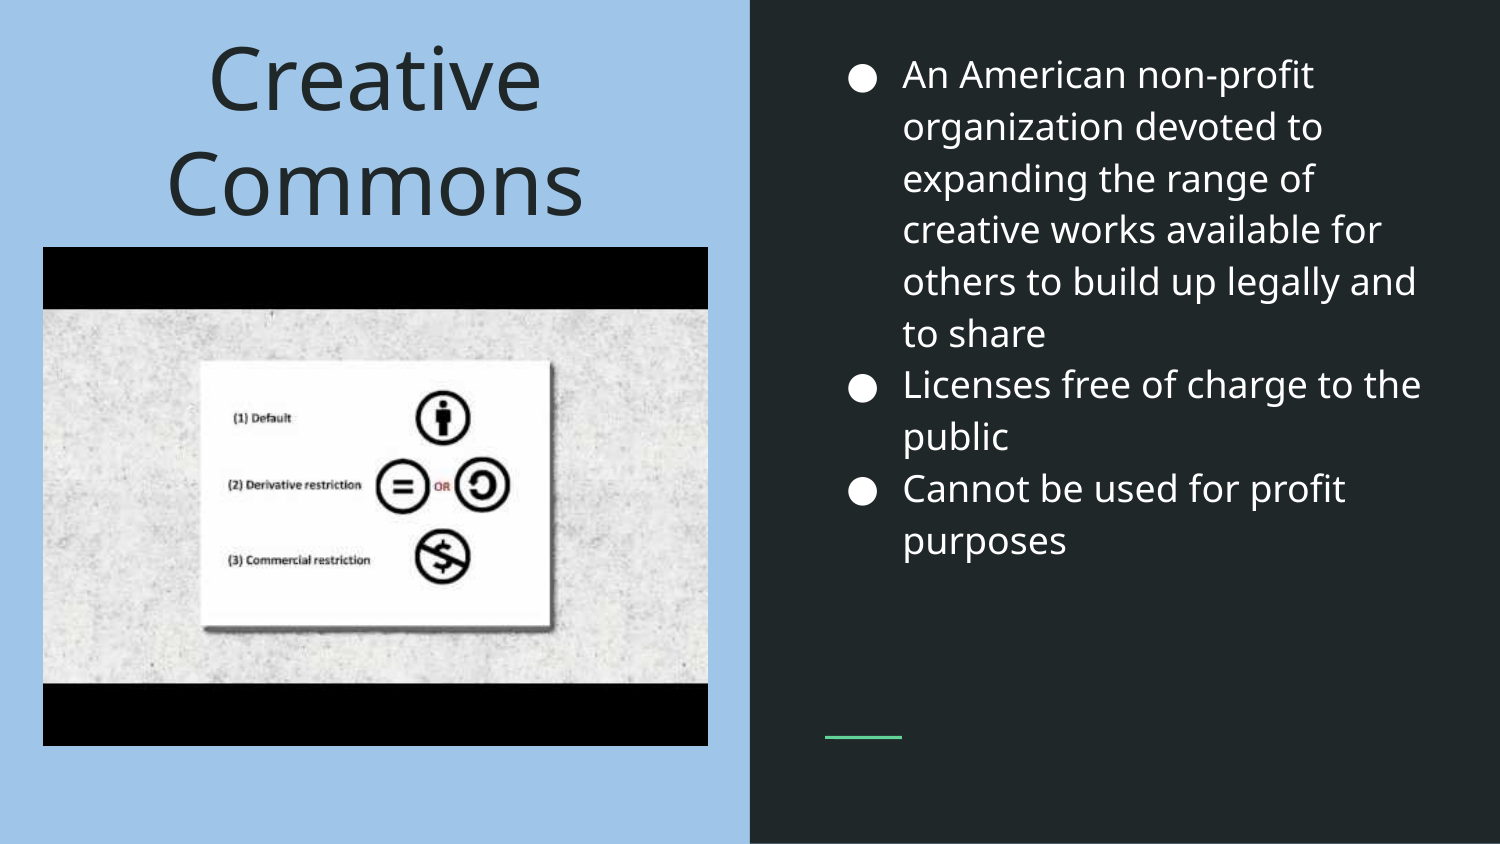

# Creative Commons
An American non-profit organization devoted to expanding the range of creative works available for others to build up legally and to share
Licenses free of charge to the public
Cannot be used for profit purposes